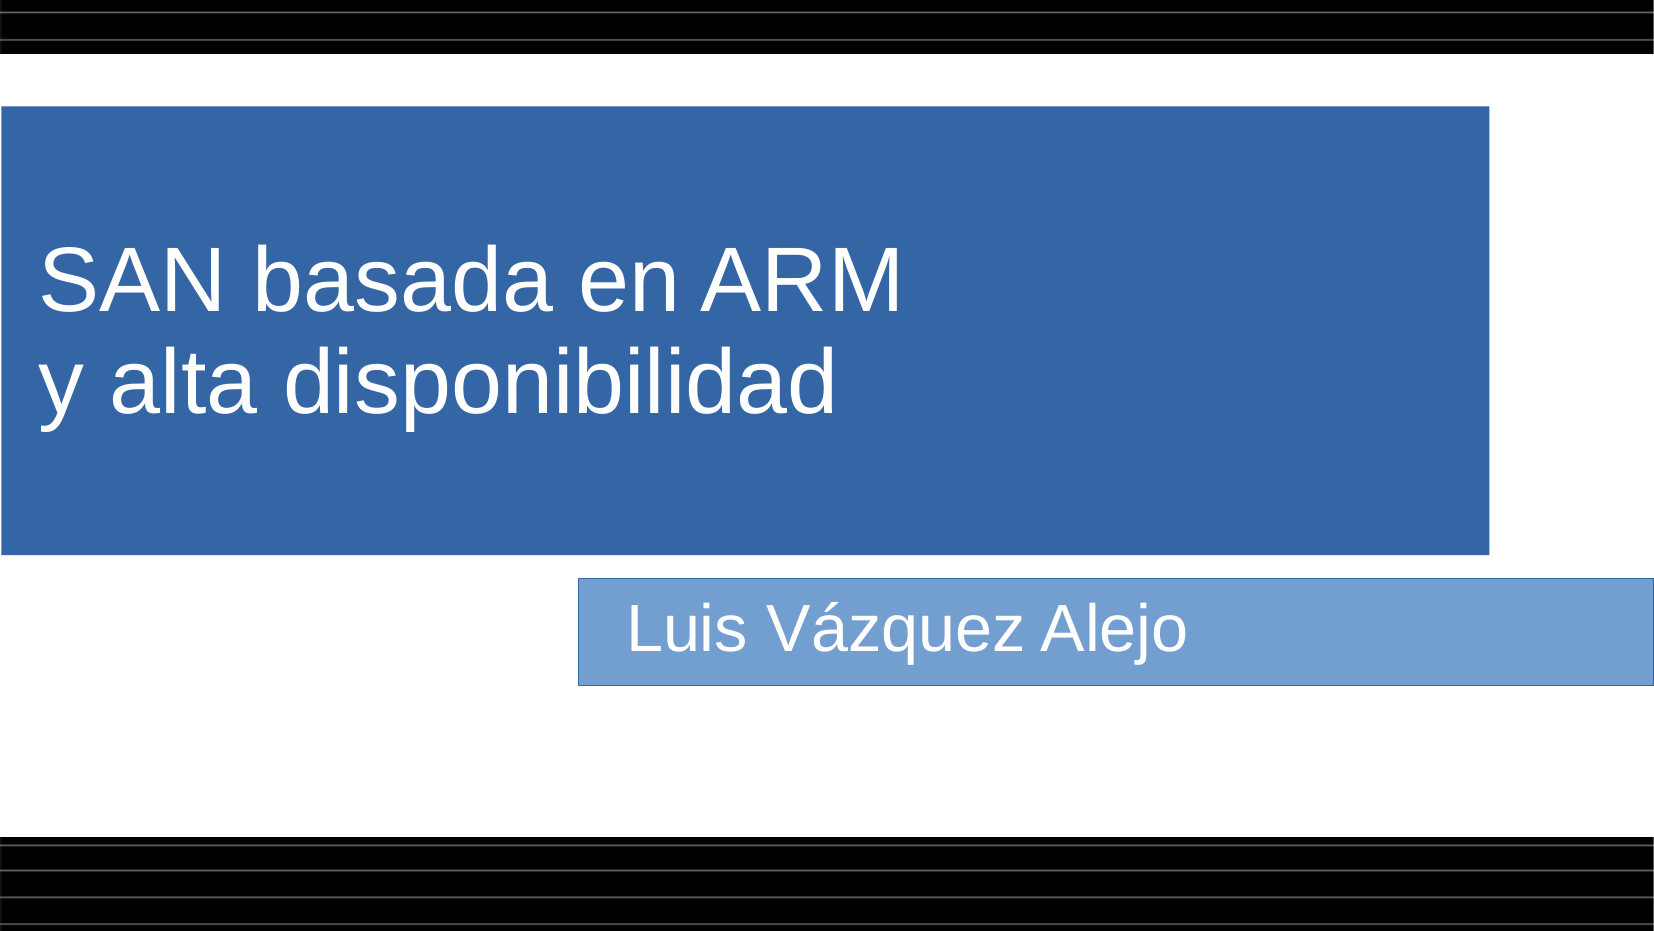

# SAN basada en ARM y alta disponibilidad
Luis Vázquez Alejo